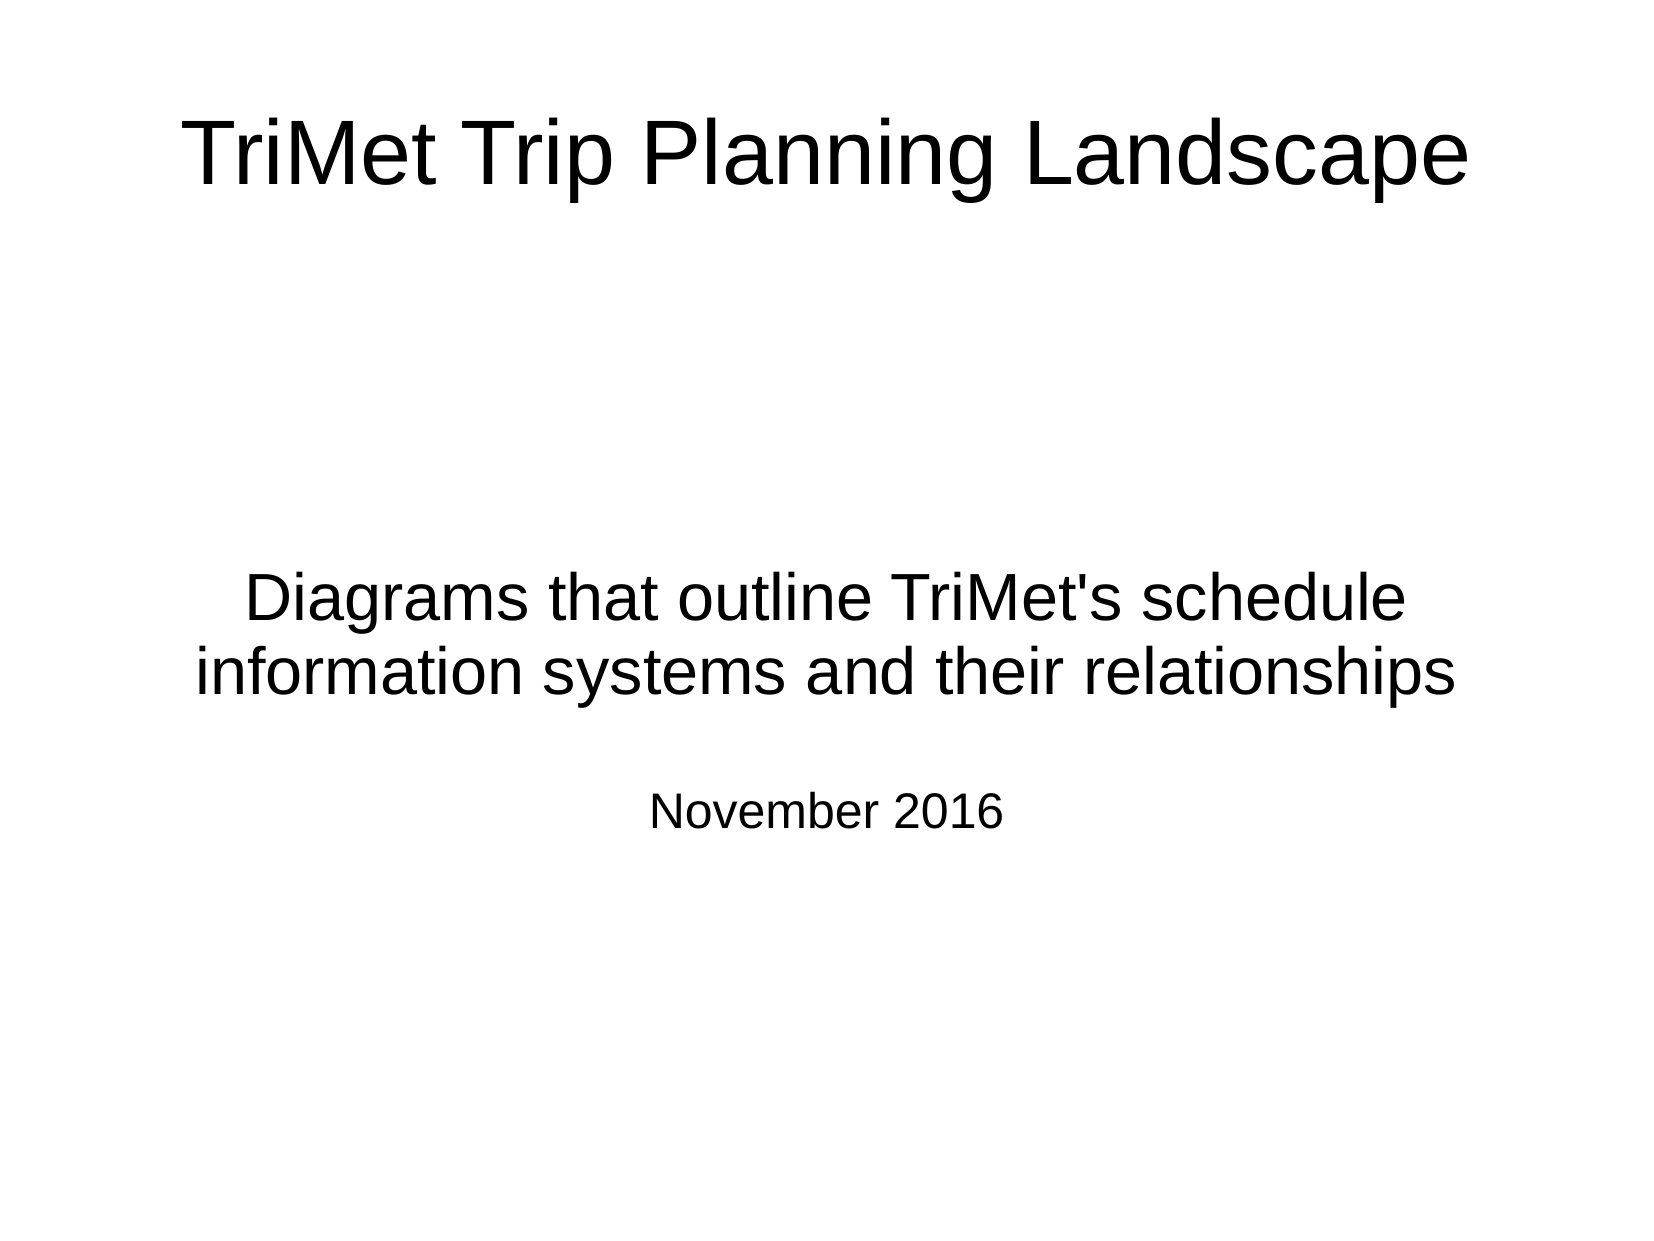

# TriMet Trip Planning Landscape
Diagrams that outline TriMet's schedule information systems and their relationships
November 2016